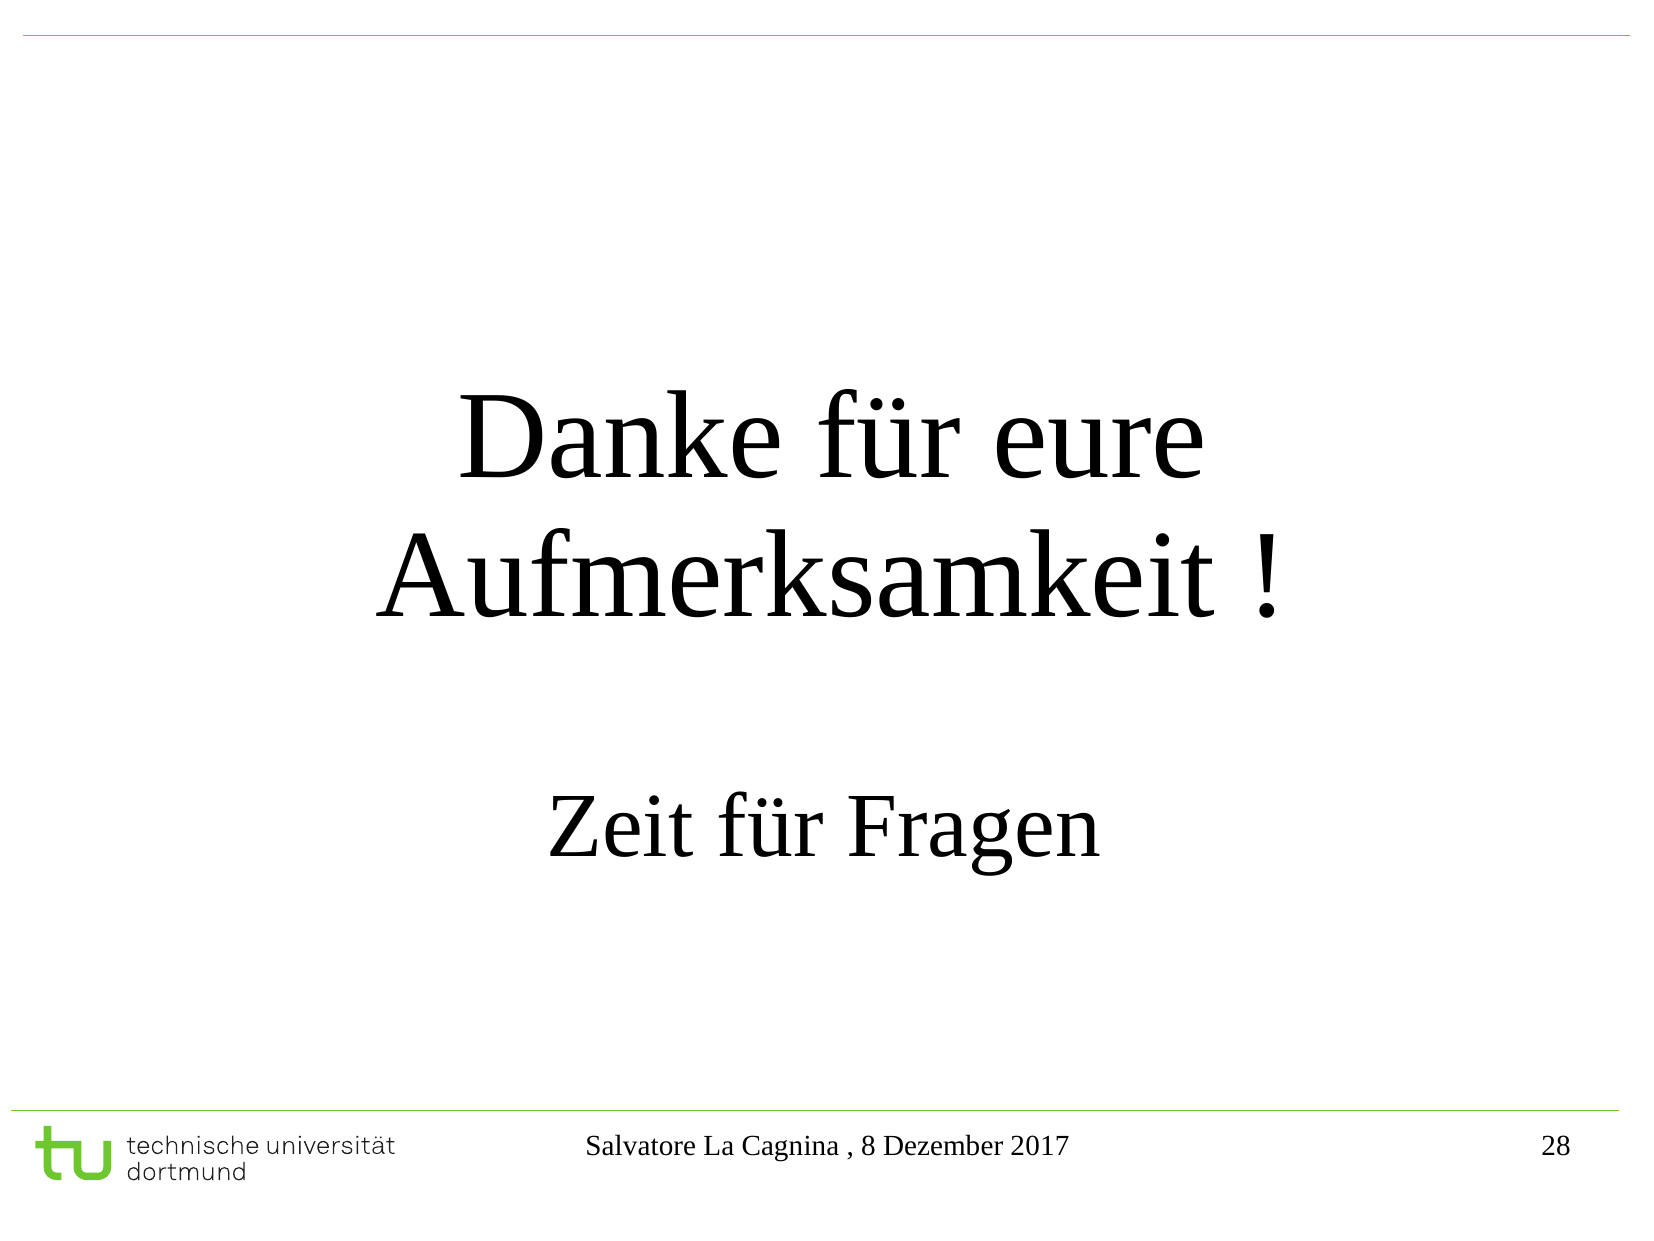

# Danke für eure Aufmerksamkeit !
Zeit für Fragen
Salvatore La Cagnina , 8 Dezember 2017
28